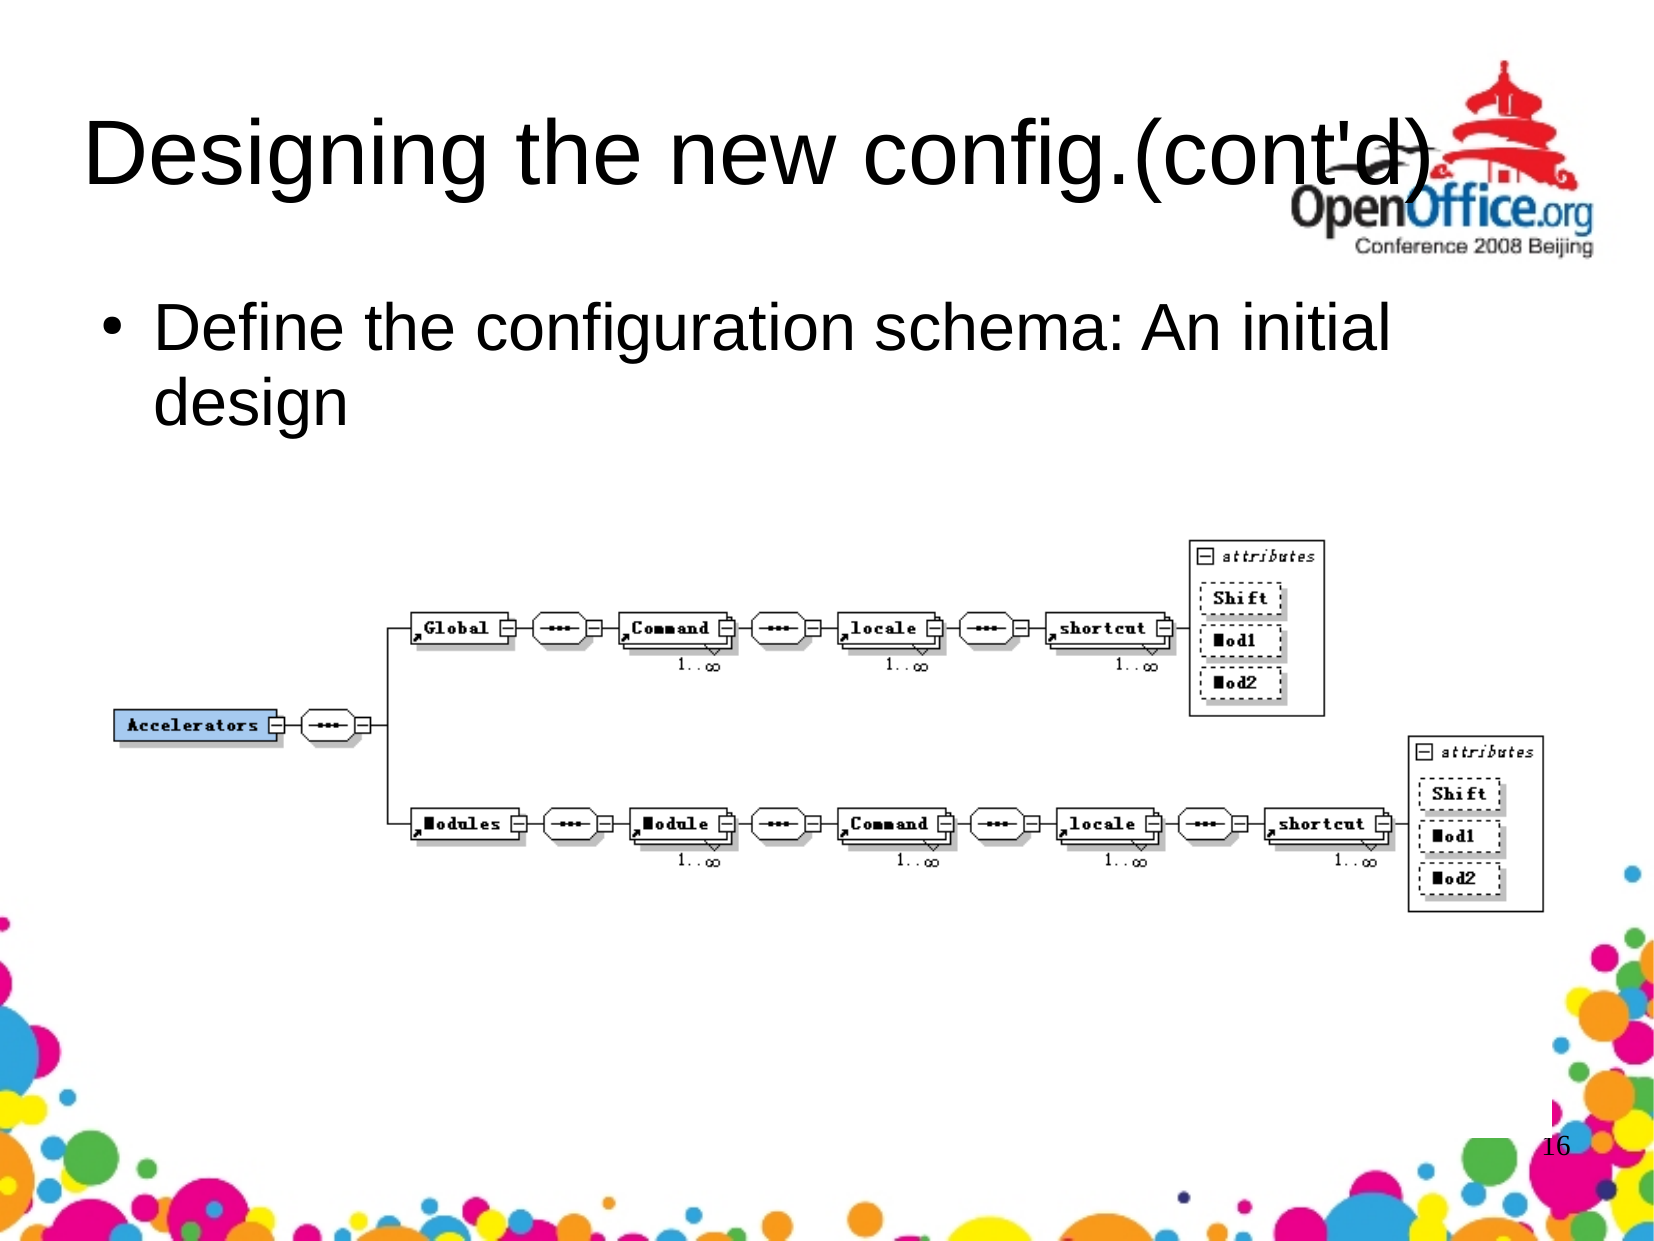

# Designing the new config.(cont'd)
Define the configuration schema: An initial design
16